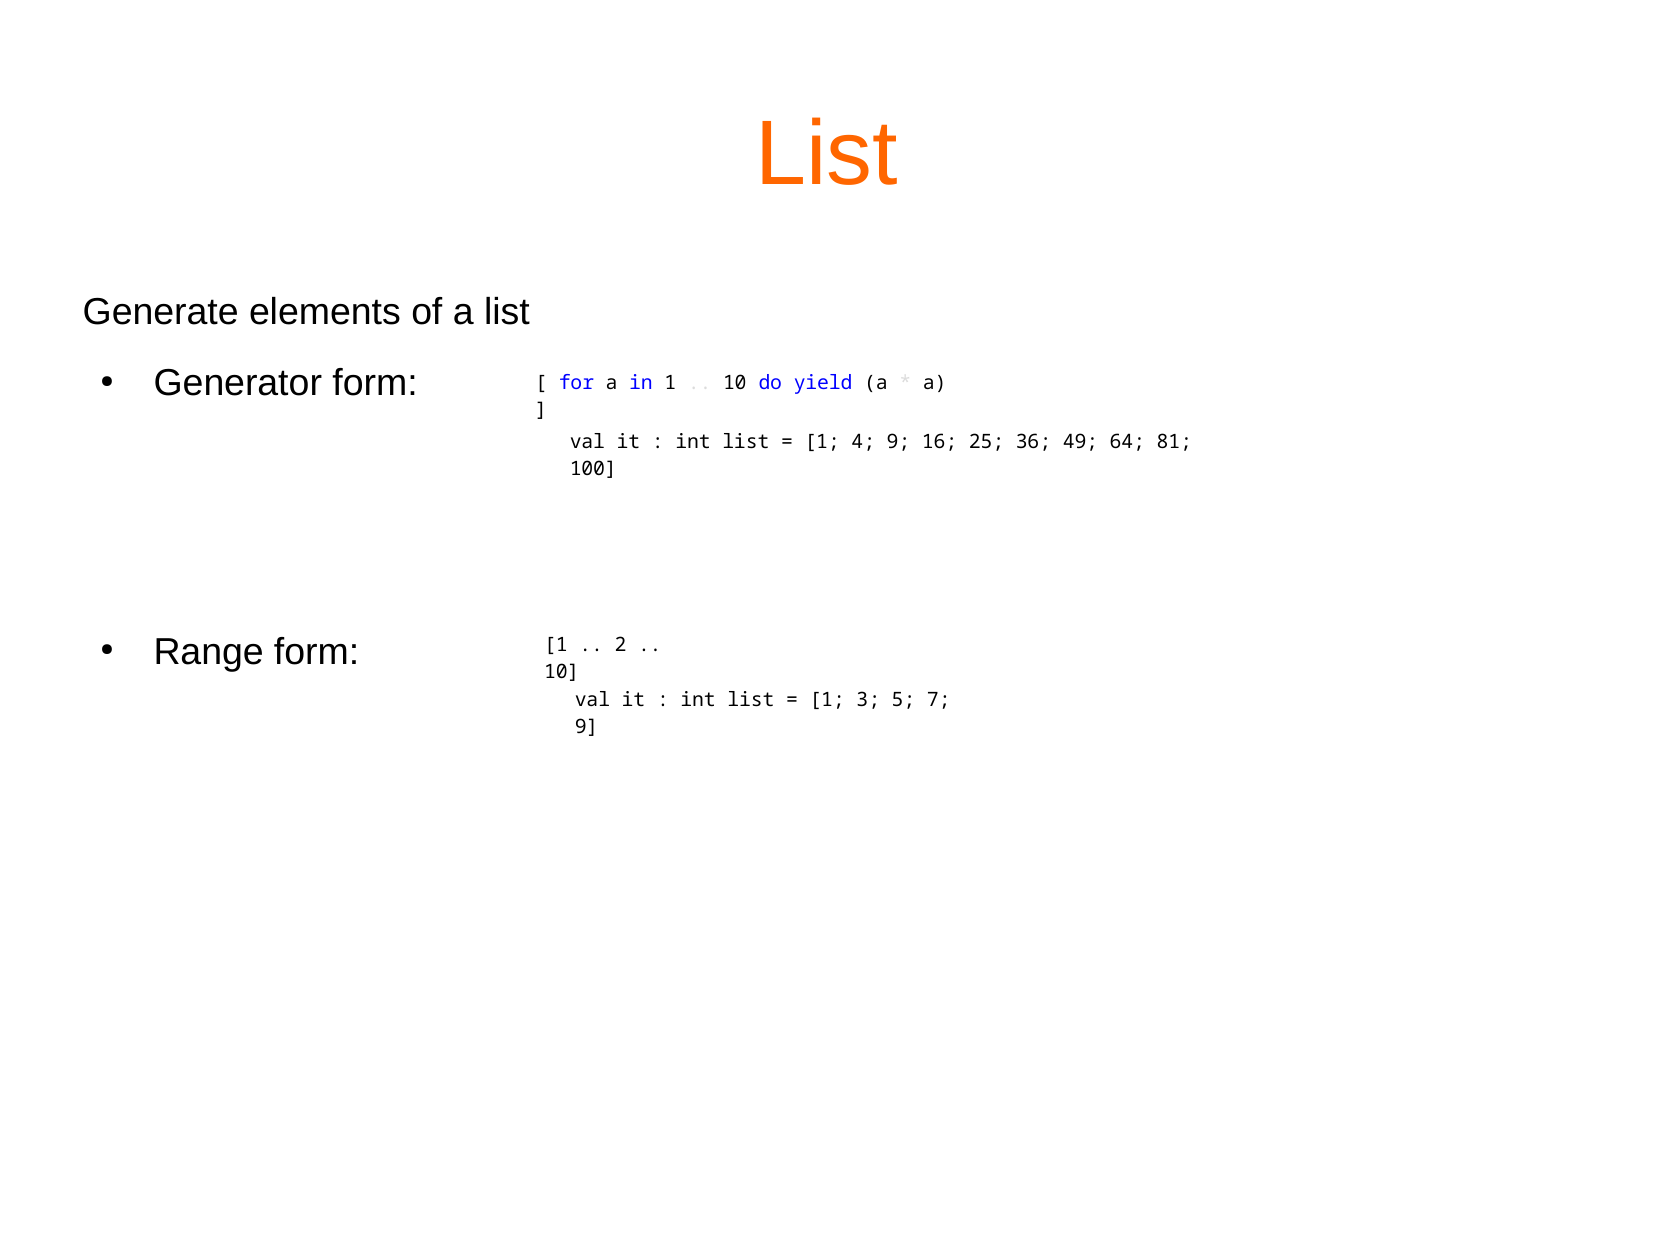

# List
Generate elements of a list
Generator form:
Range form:
[ for a in 1 .. 10 do yield (a * a) ]
val it : int list = [1; 4; 9; 16; 25; 36; 49; 64; 81; 100]
[1 .. 2 .. 10]
val it : int list = [1; 3; 5; 7; 9]